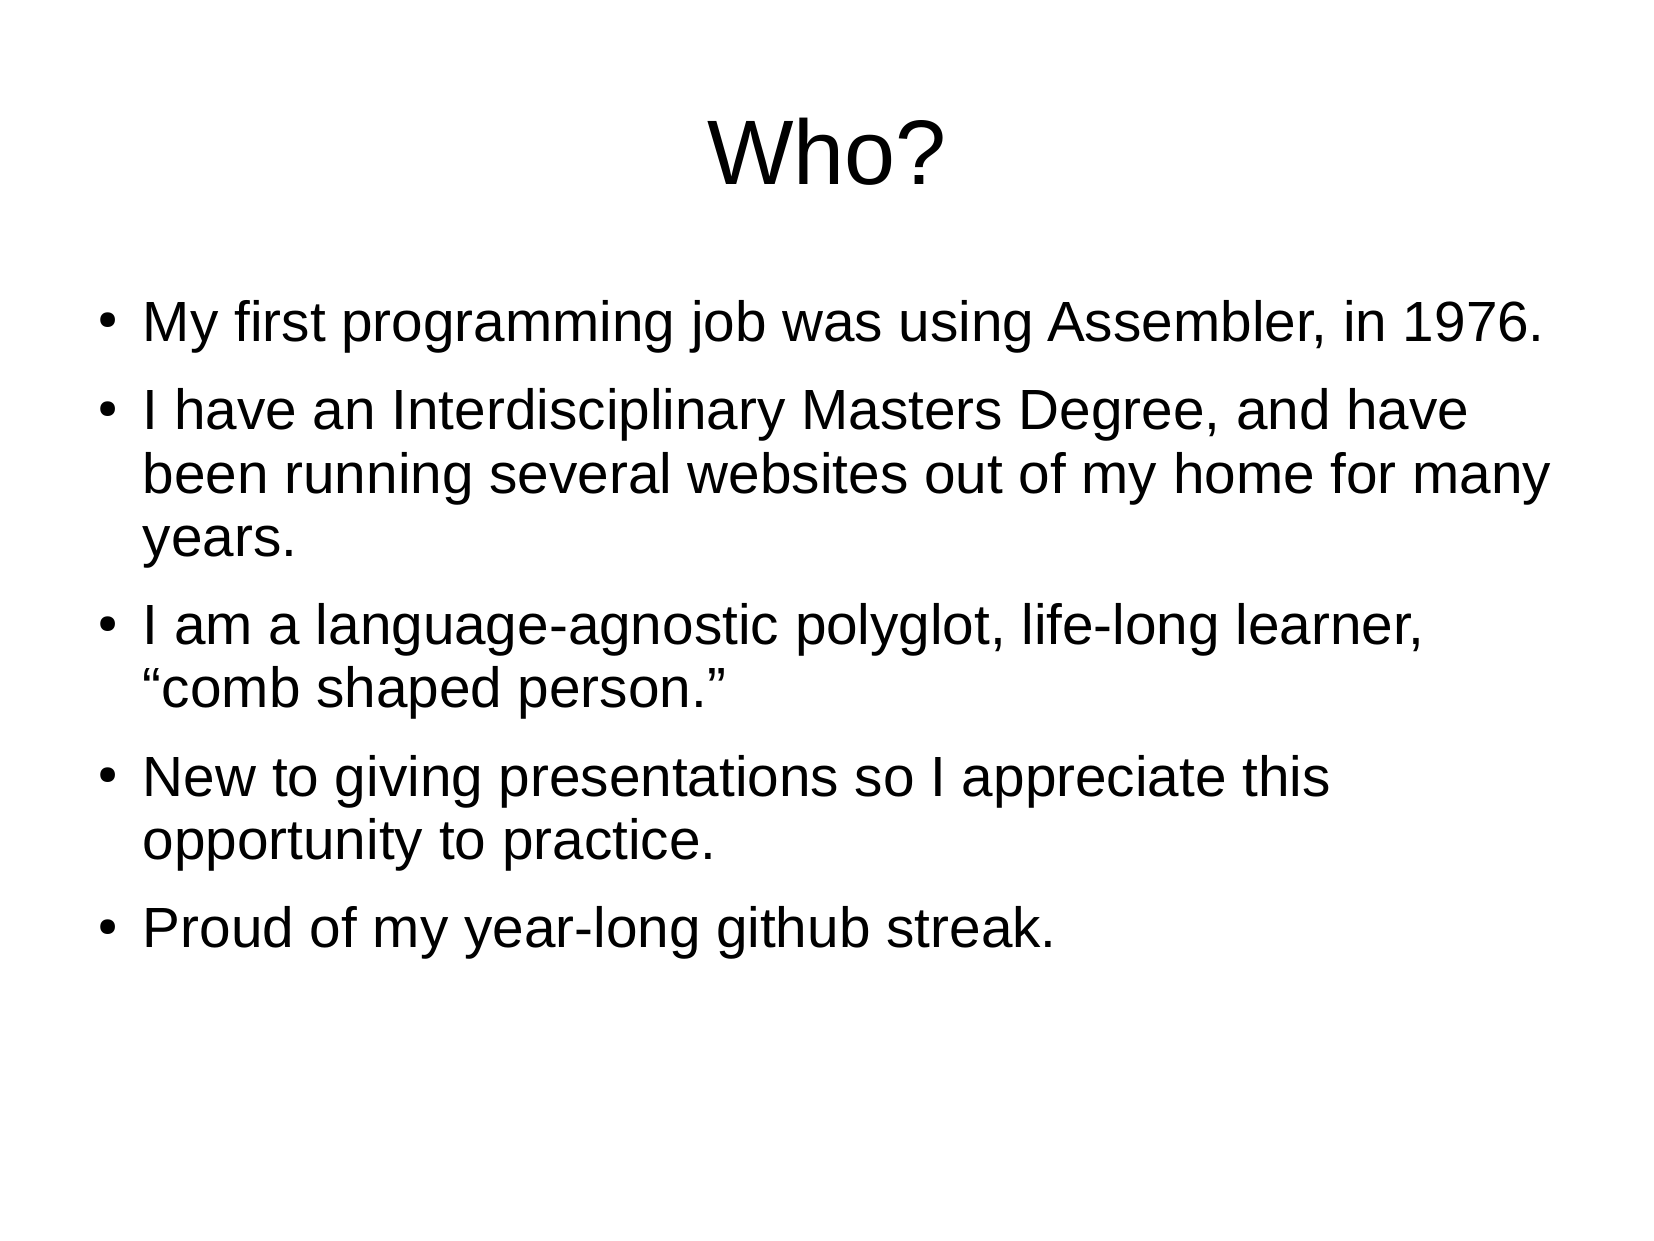

# Who?
My first programming job was using Assembler, in 1976.
I have an Interdisciplinary Masters Degree, and have been running several websites out of my home for many years.
I am a language-agnostic polyglot, life-long learner, “comb shaped person.”
New to giving presentations so I appreciate this opportunity to practice.
Proud of my year-long github streak.